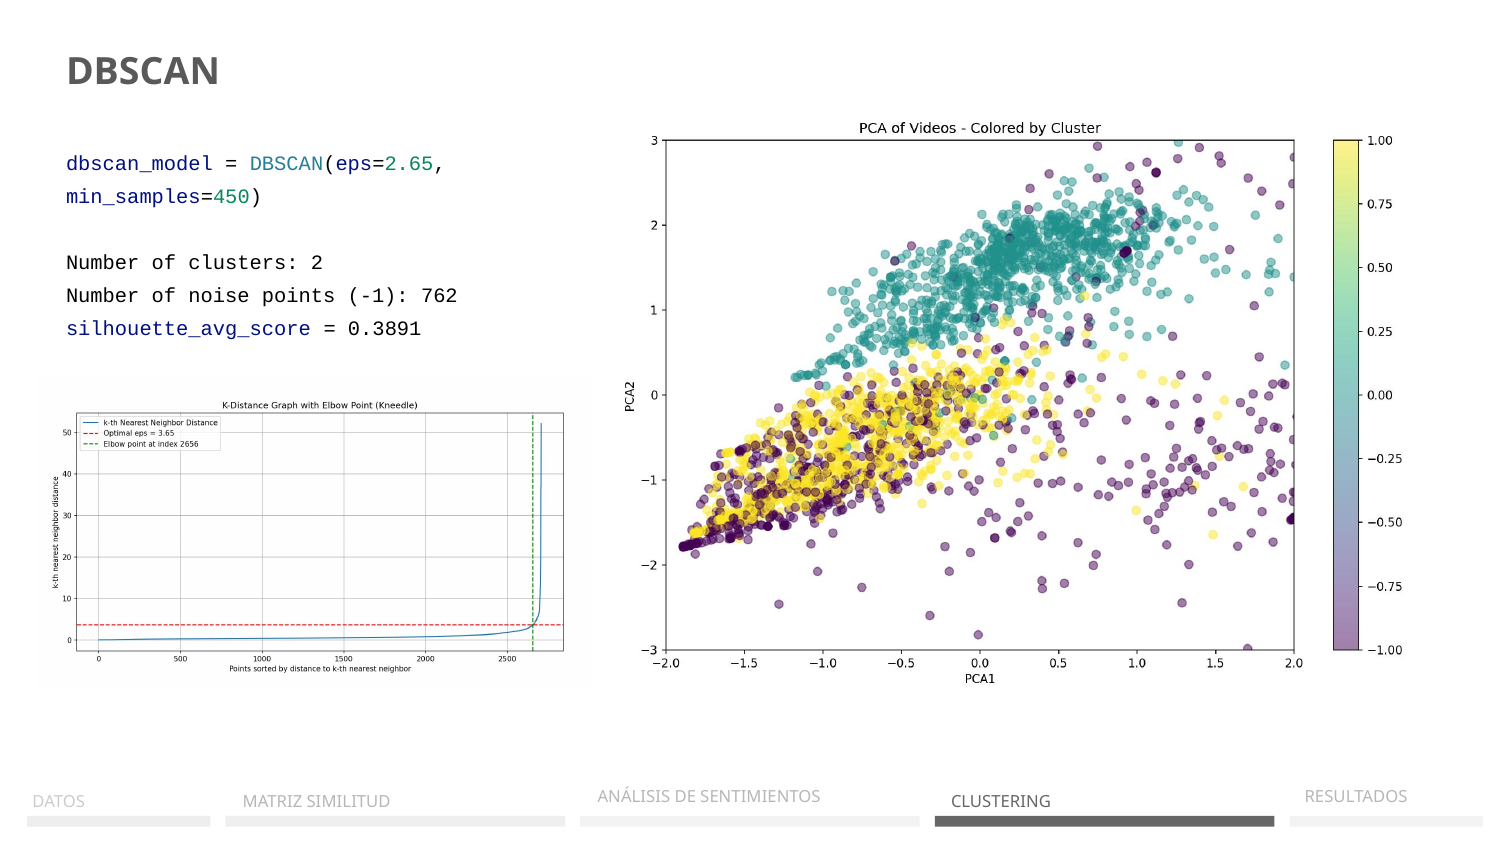

# DBSCAN
dbscan_model = DBSCAN(eps=2.65, min_samples=450)
Number of clusters: 2
Number of noise points (-1): 762
silhouette_avg_score = 0.3891
ANÁLISIS DE SENTIMIENTOS
RESULTADOS
DATOS
MATRIZ SIMILITUD
CLUSTERING